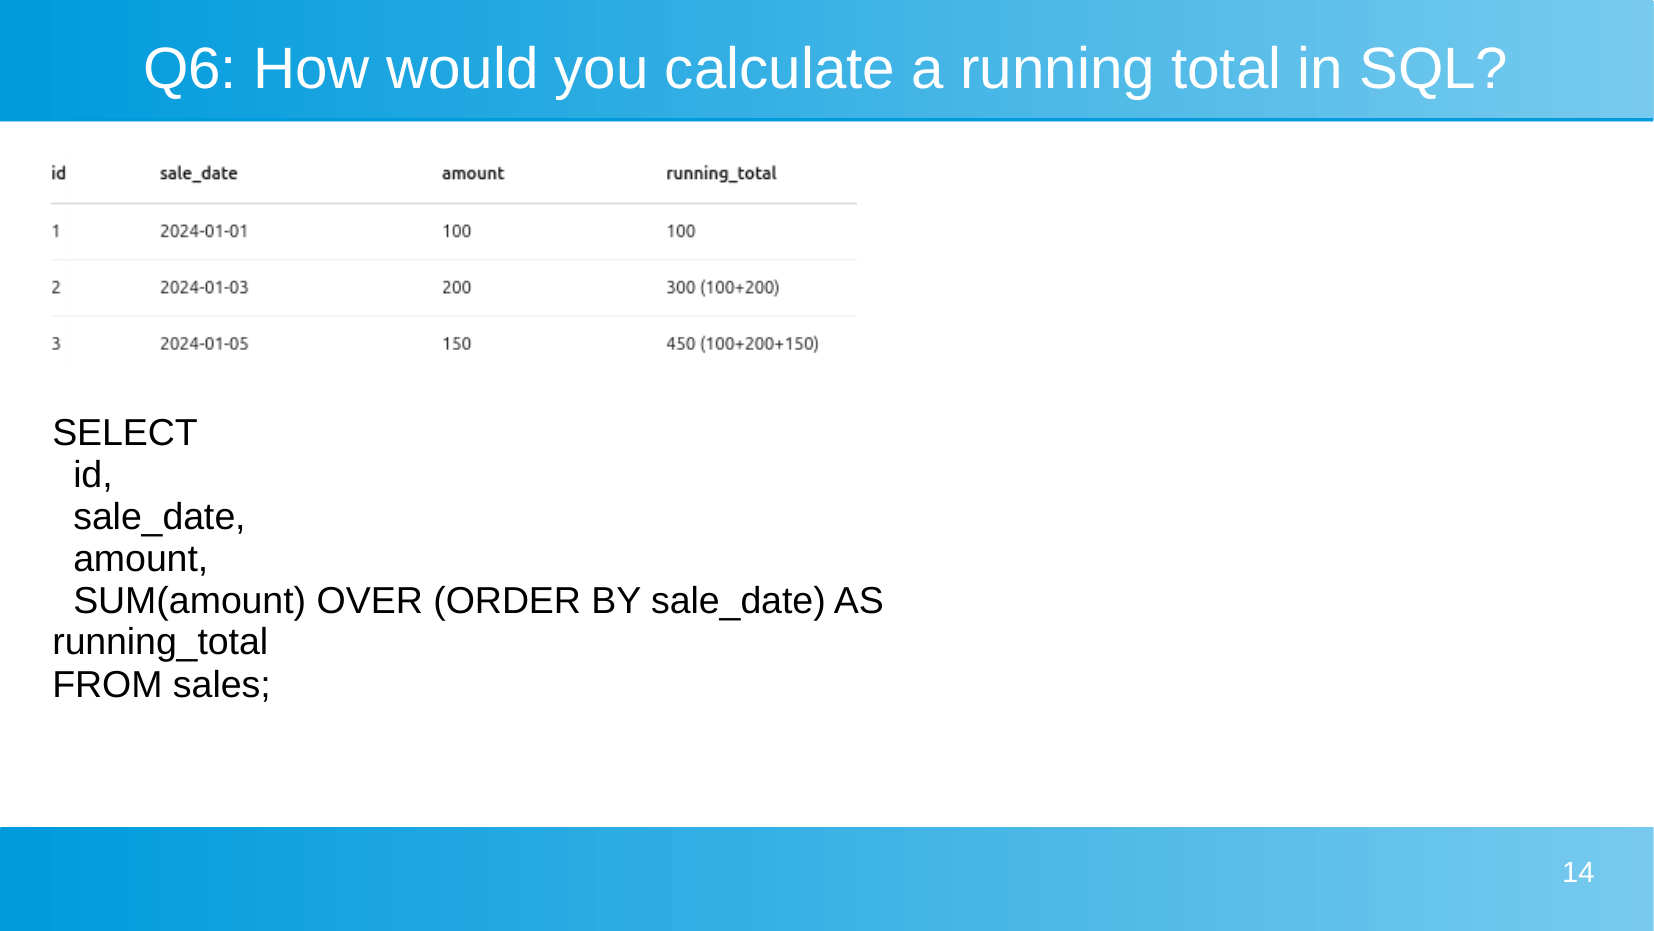

# Q6: How would you calculate a running total in SQL?
SELECT
 id,
 sale_date,
 amount,
 SUM(amount) OVER (ORDER BY sale_date) AS running_total
FROM sales;
14